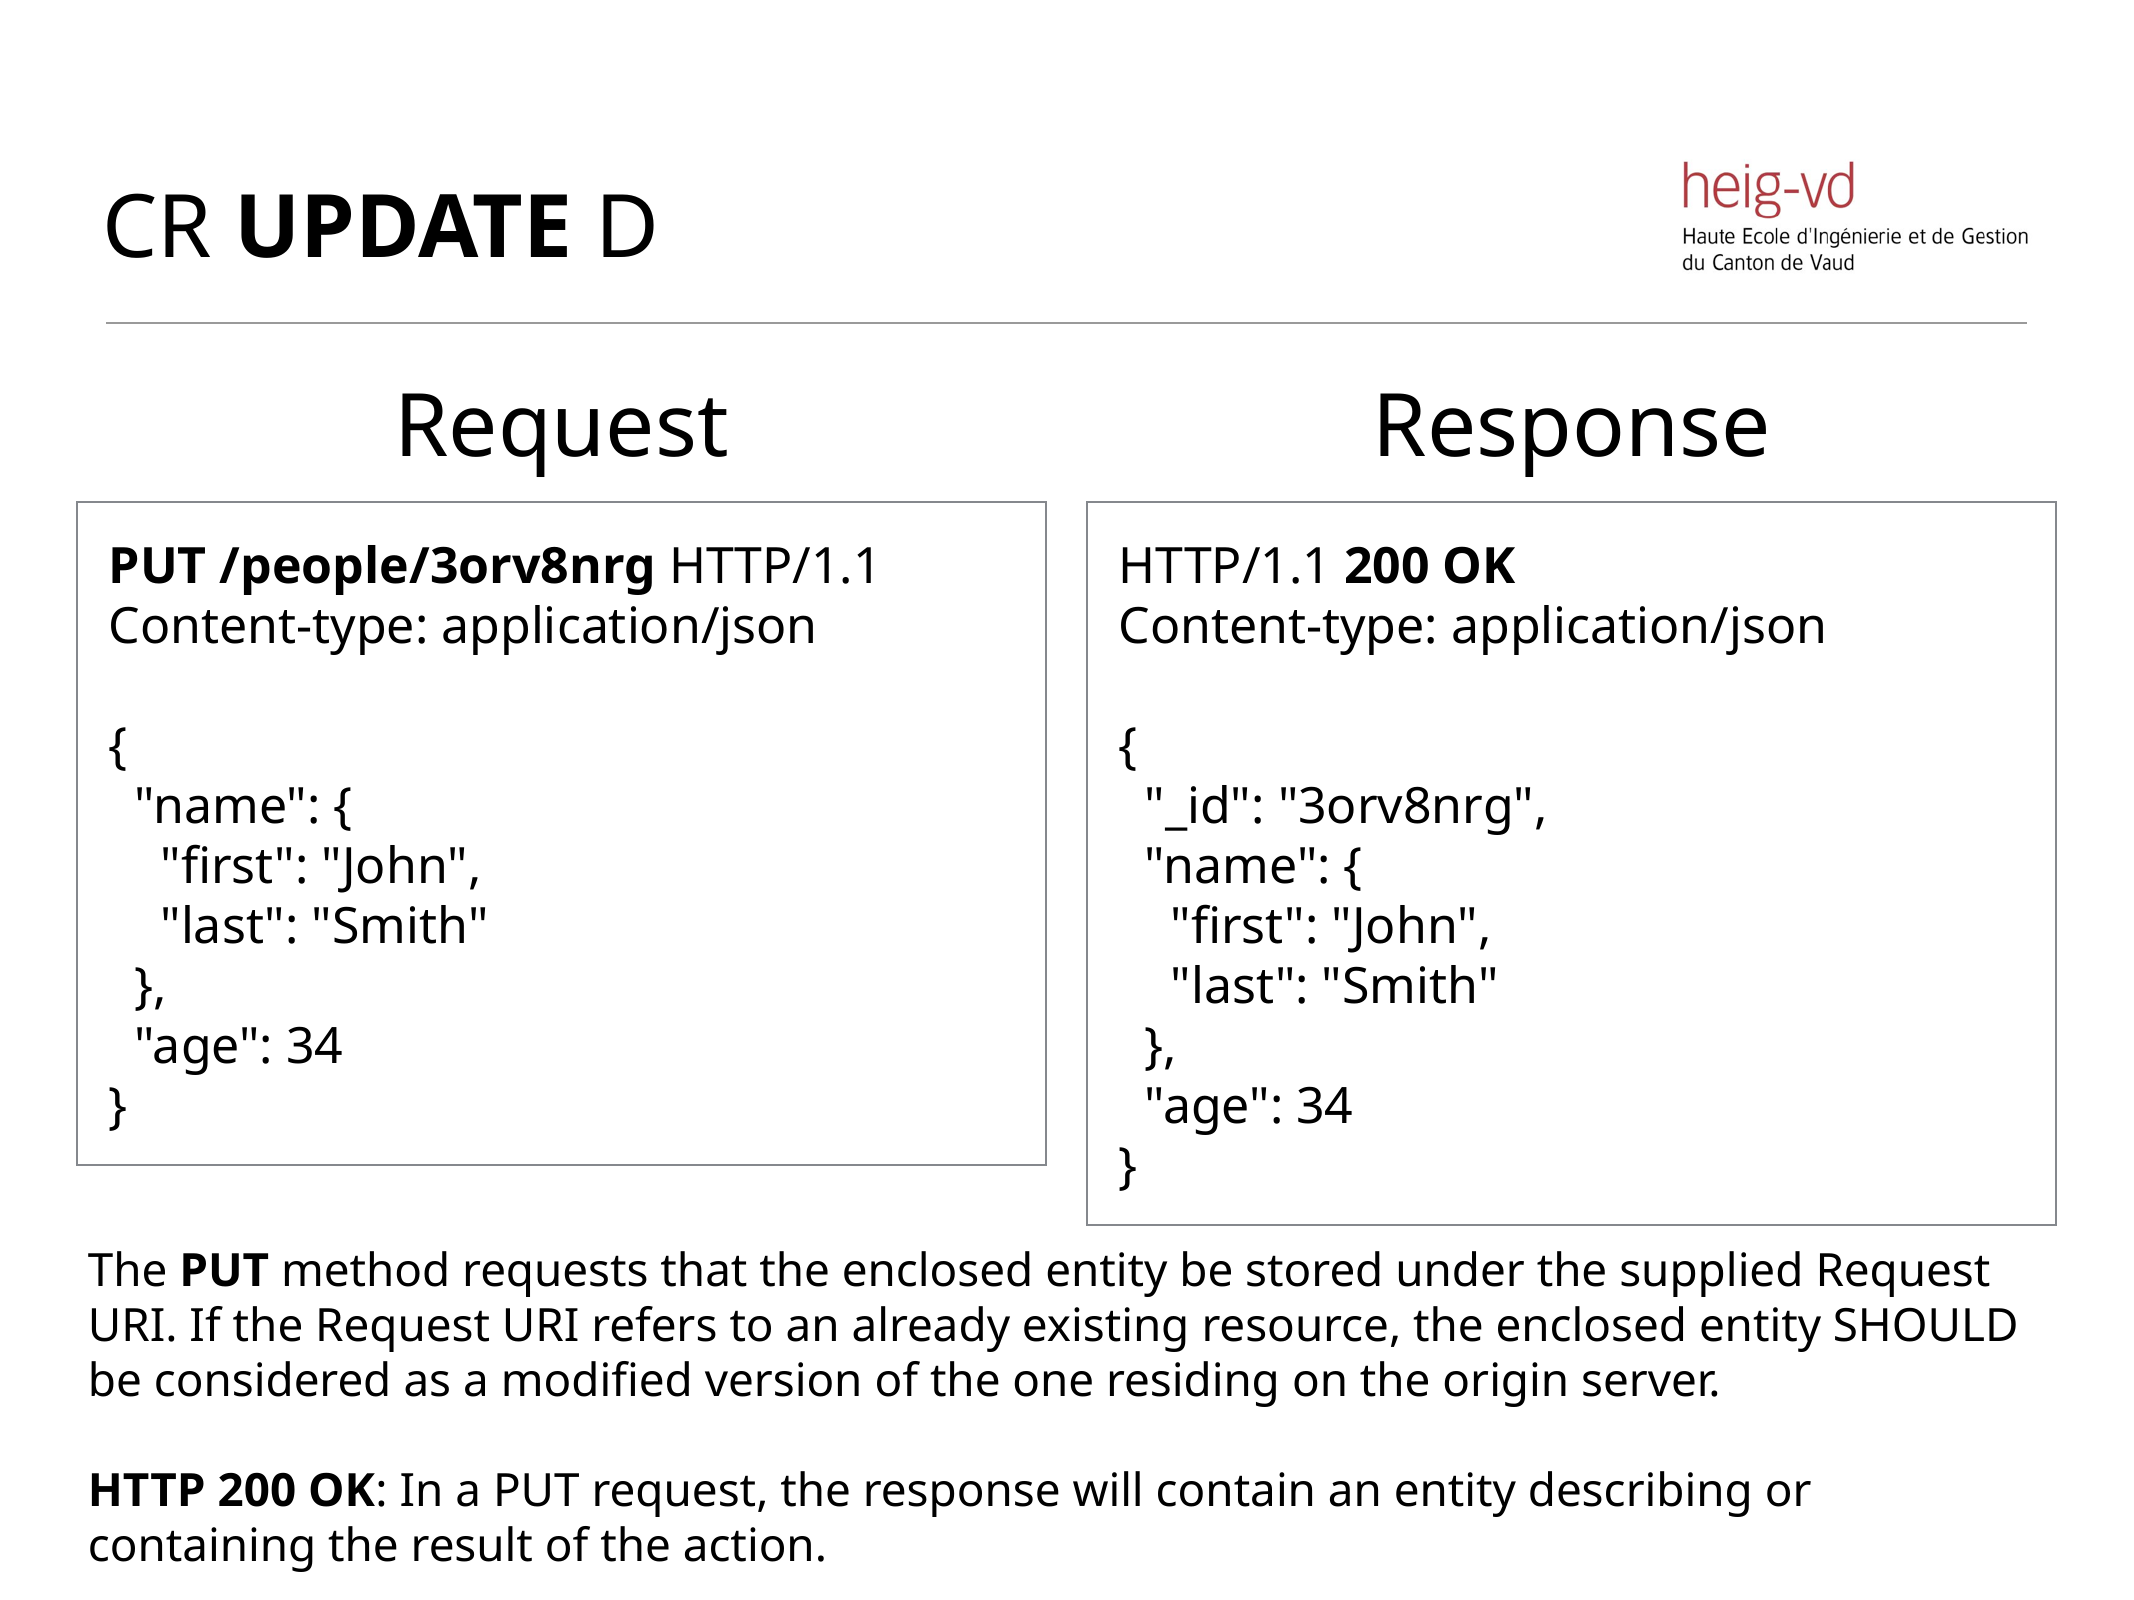

# CR UPDATE D
Request
Response
PUT /people/3orv8nrg HTTP/1.1
Content-type: application/json
{
 "name": {
 "first": "John",
 "last": "Smith"
 },
 "age": 34
}
HTTP/1.1 200 OK
Content-type: application/json
{
 "_id": "3orv8nrg",
 "name": {
 "first": "John",
 "last": "Smith"
 },
 "age": 34
}
The PUT method requests that the enclosed entity be stored under the supplied Request URI. If the Request URI refers to an already existing resource, the enclosed entity SHOULD be considered as a modified version of the one residing on the origin server.
HTTP 200 OK: In a PUT request, the response will contain an entity describing or containing the result of the action.